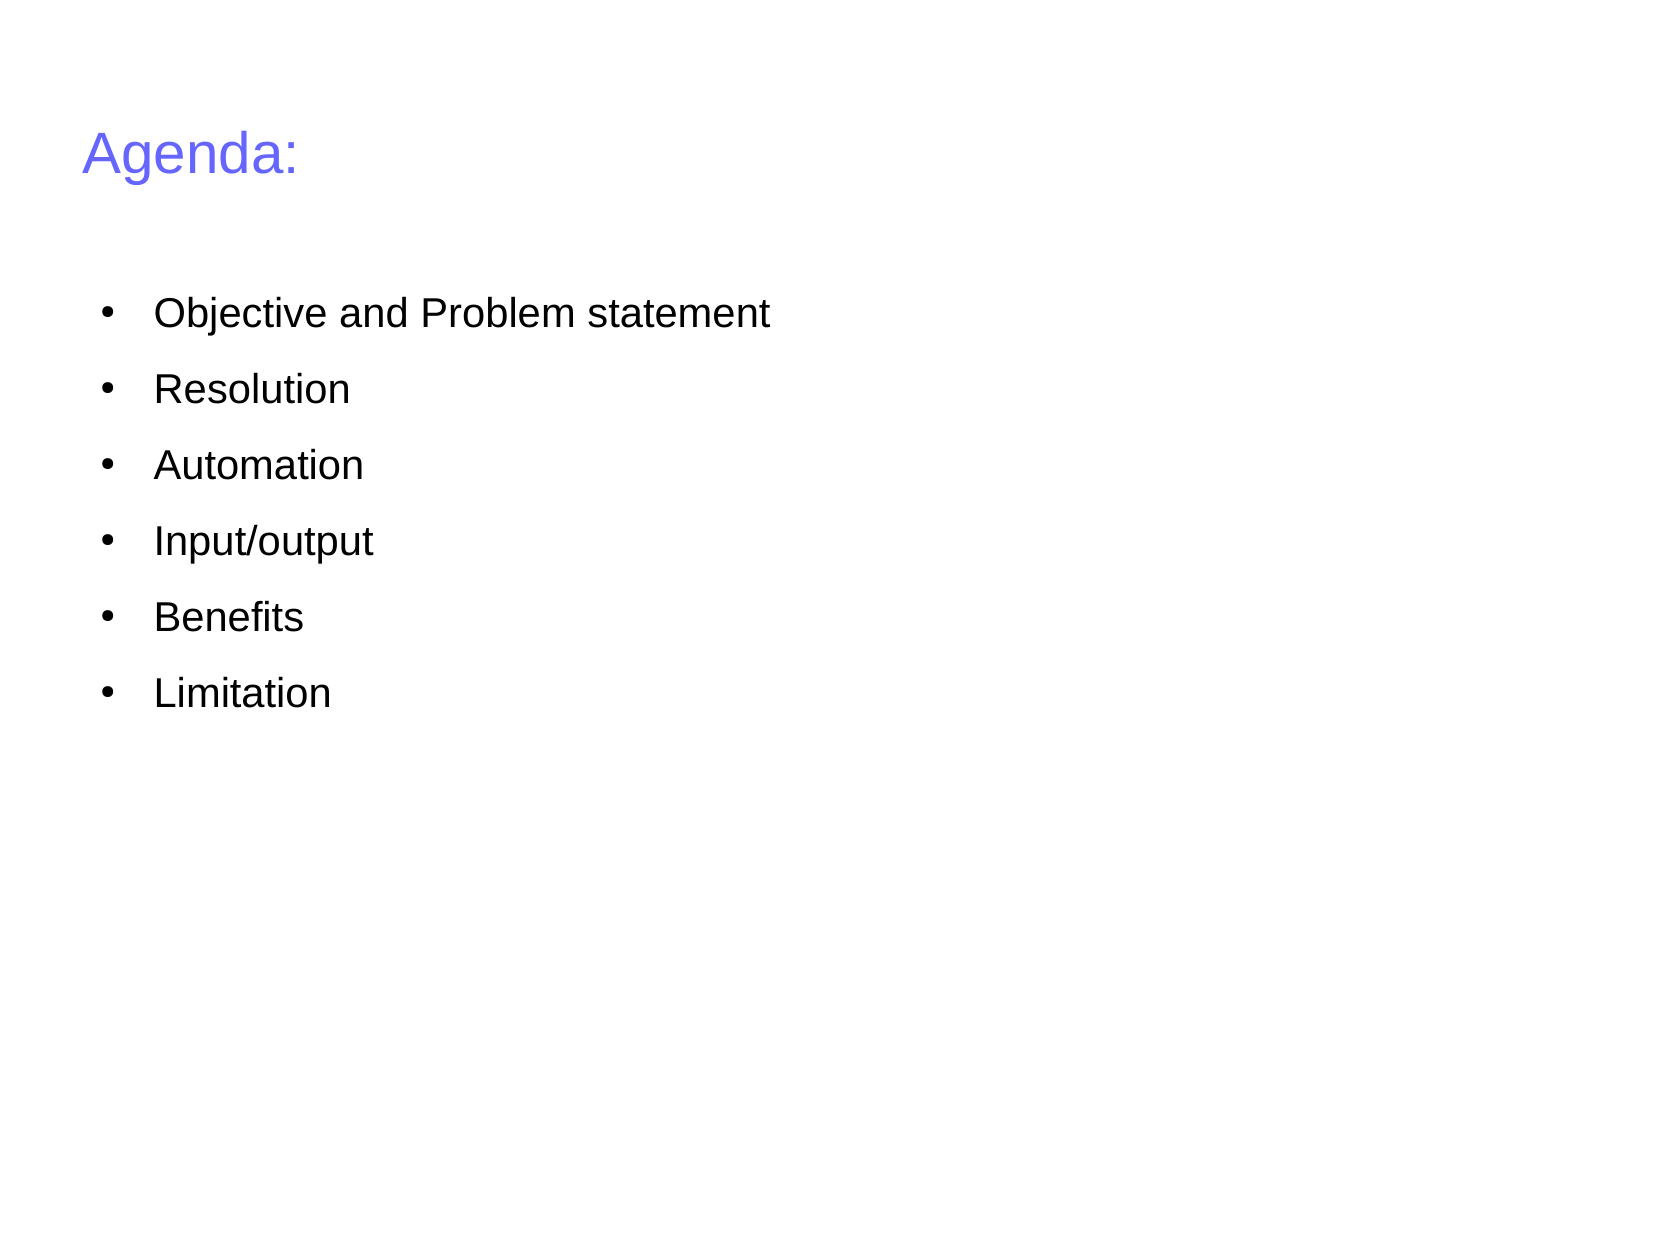

# Agenda:
Objective and Problem statement
Resolution
Automation
Input/output
Benefits
Limitation